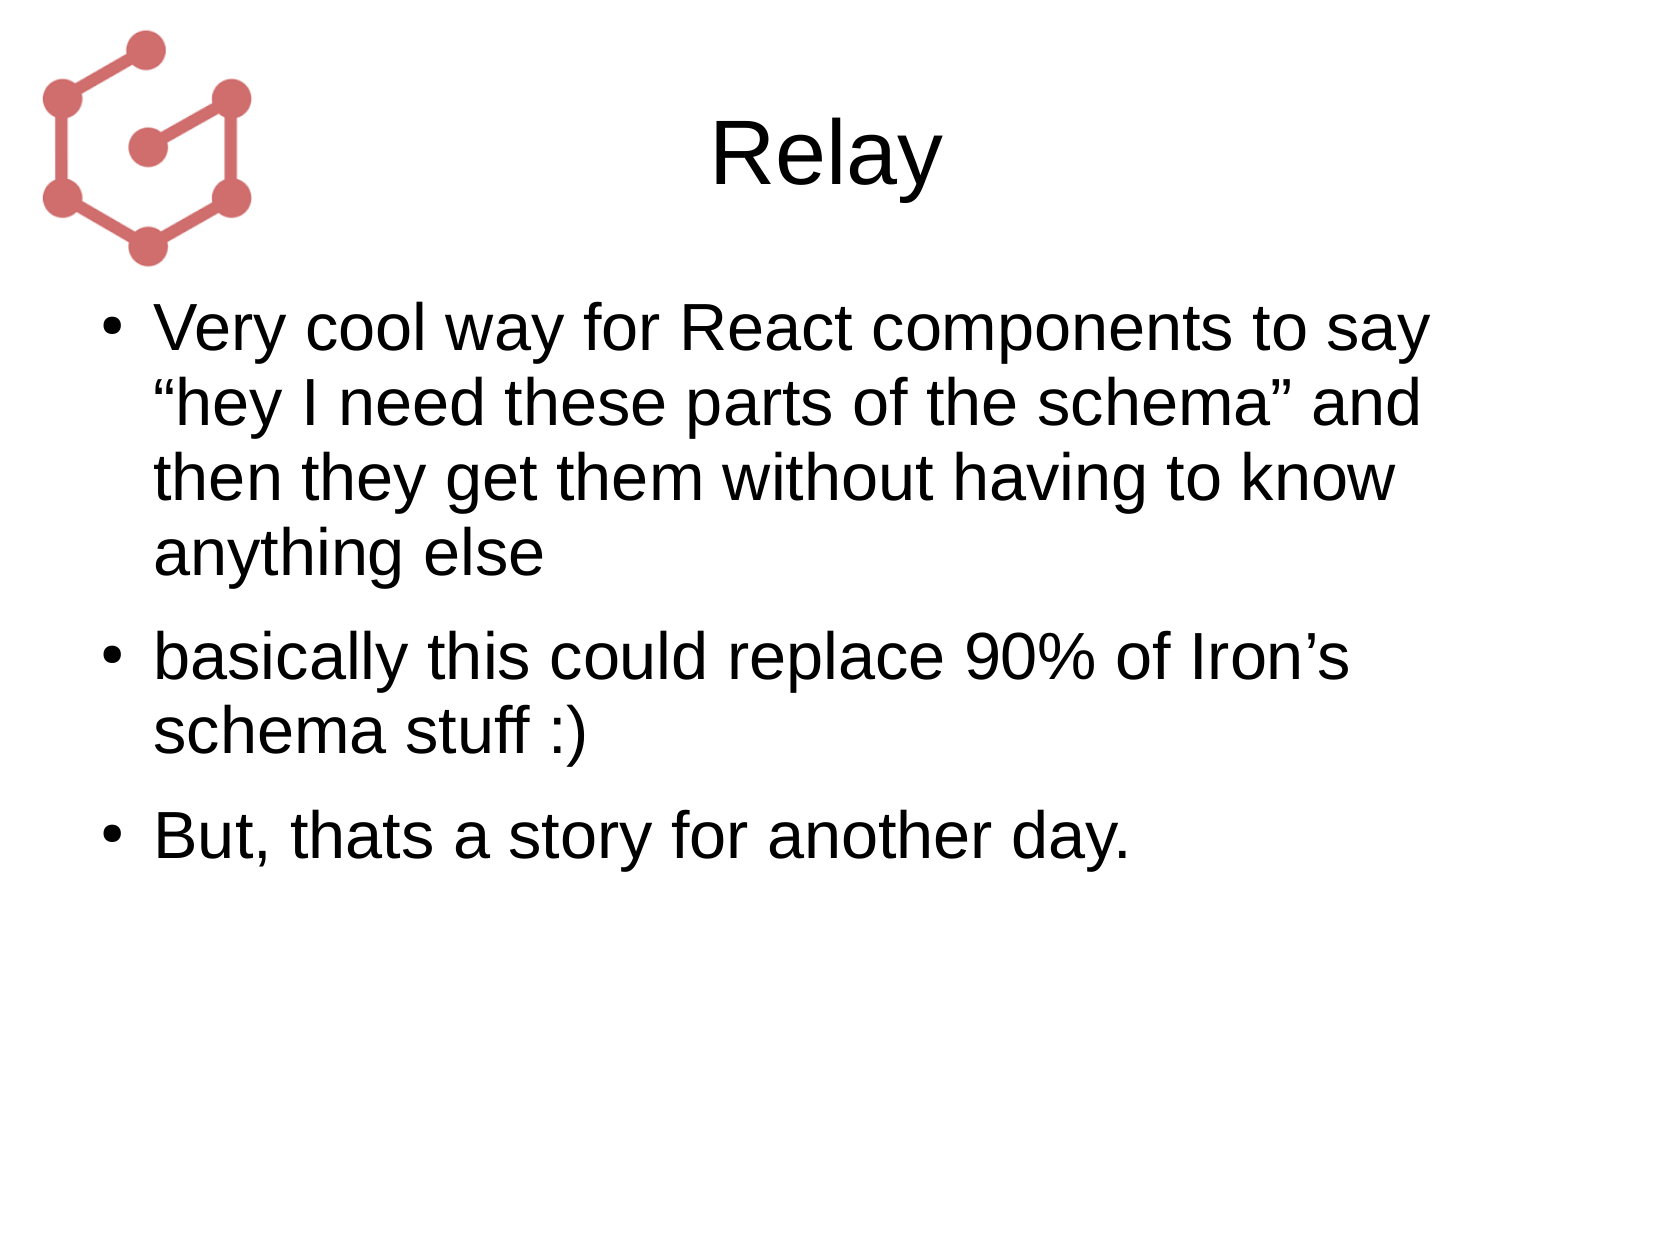

# Relay
Very cool way for React components to say “hey I need these parts of the schema” and then they get them without having to know anything else
basically this could replace 90% of Iron’s schema stuff :)
But, thats a story for another day.